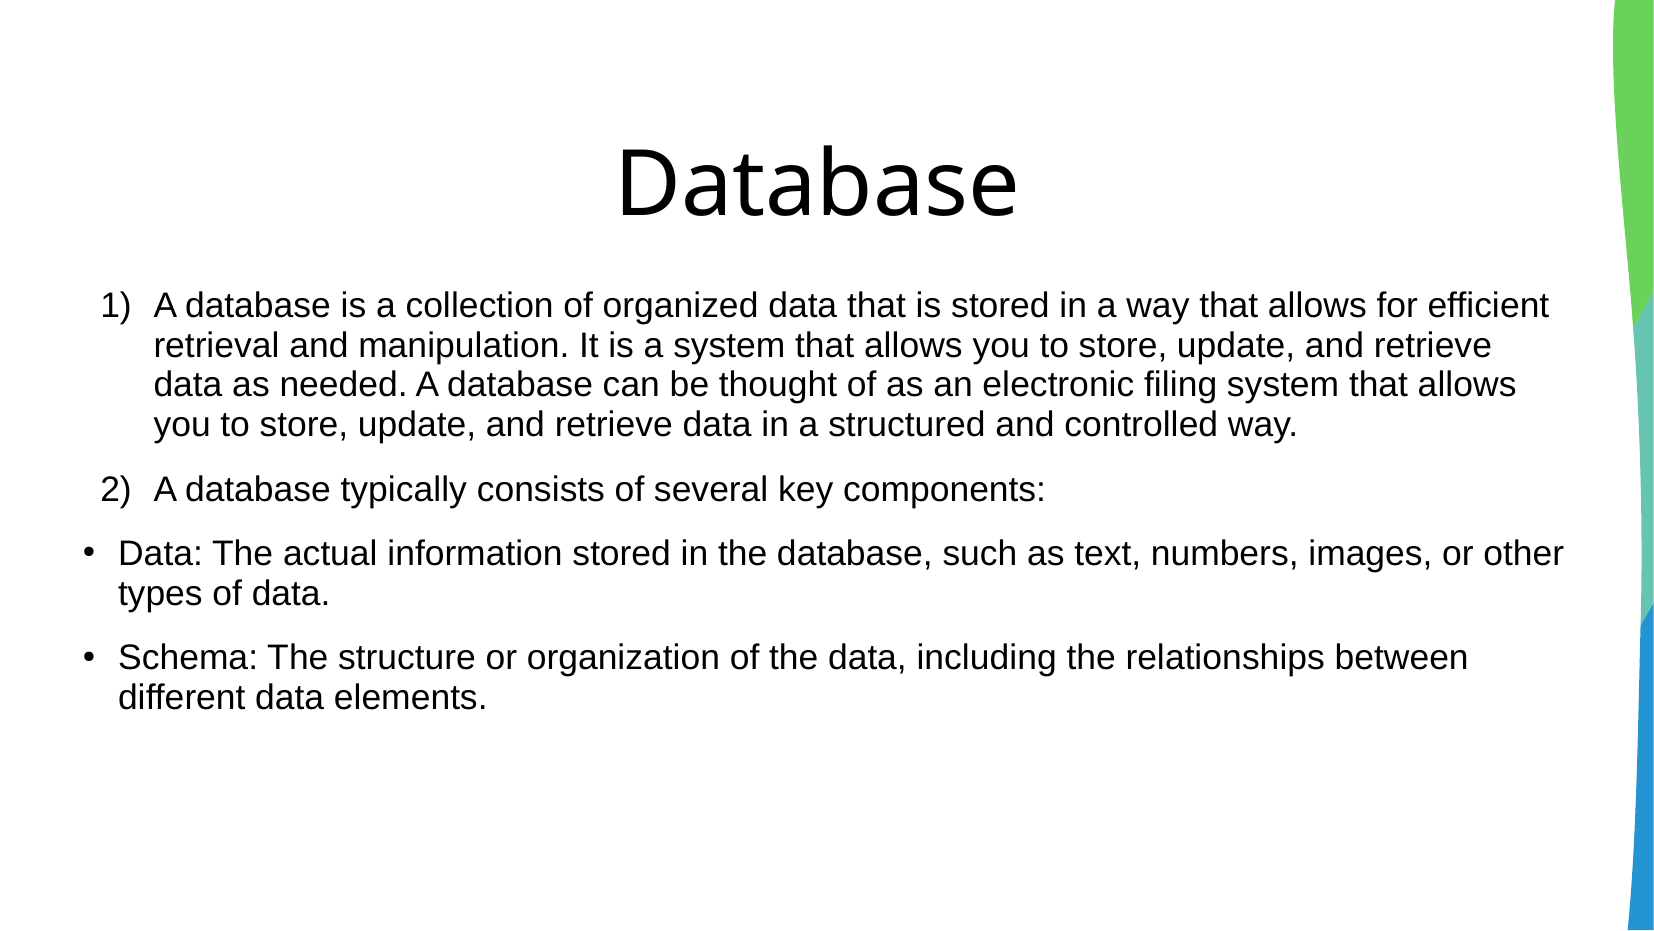

# Database
A database is a collection of organized data that is stored in a way that allows for efficient retrieval and manipulation. It is a system that allows you to store, update, and retrieve data as needed. A database can be thought of as an electronic filing system that allows you to store, update, and retrieve data in a structured and controlled way.
A database typically consists of several key components:
Data: The actual information stored in the database, such as text, numbers, images, or other types of data.
Schema: The structure or organization of the data, including the relationships between different data elements.